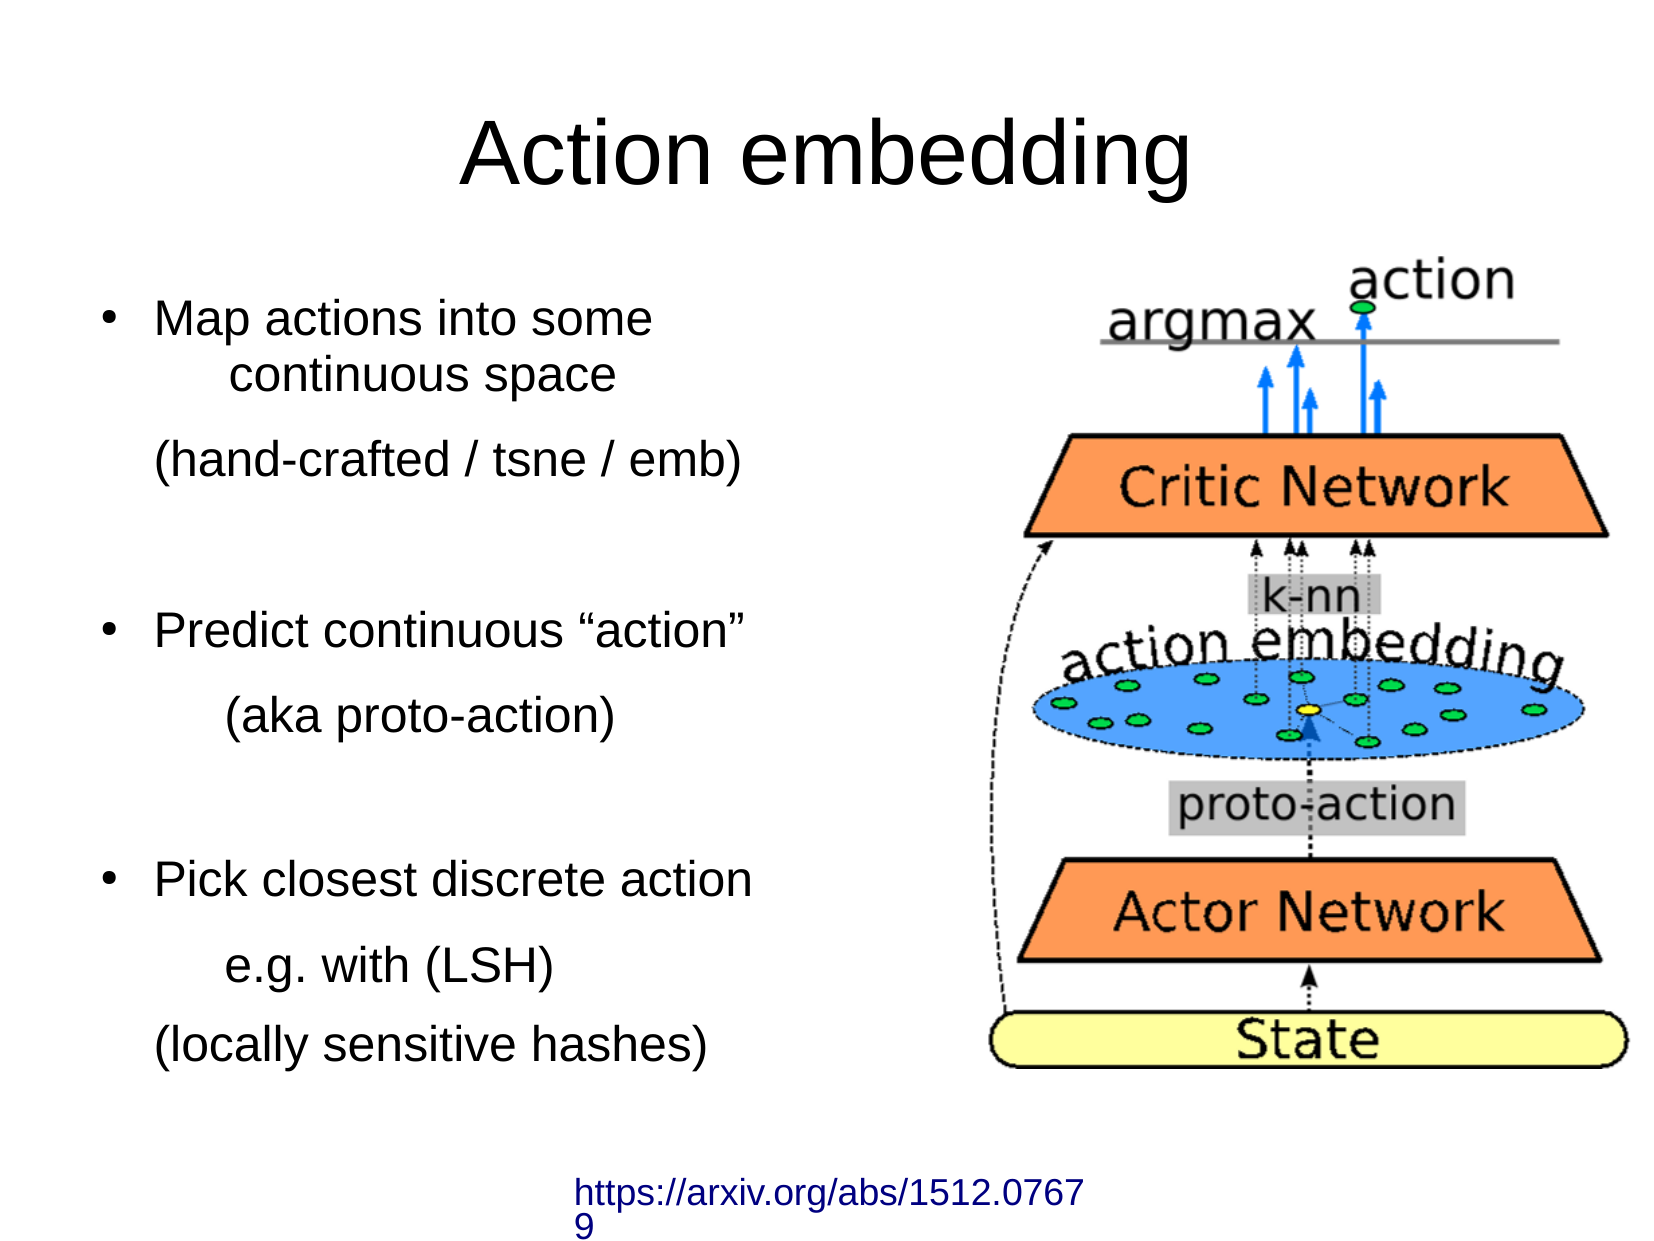

# Action embedding
Map actions into some
	continuous space
(hand-crafted / tsne / emb)
Predict continuous “action”
(aka proto-action)
Pick closest discrete action
e.g. with (LSH)
(locally sensitive hashes)
https://arxiv.org/abs/1512.07679